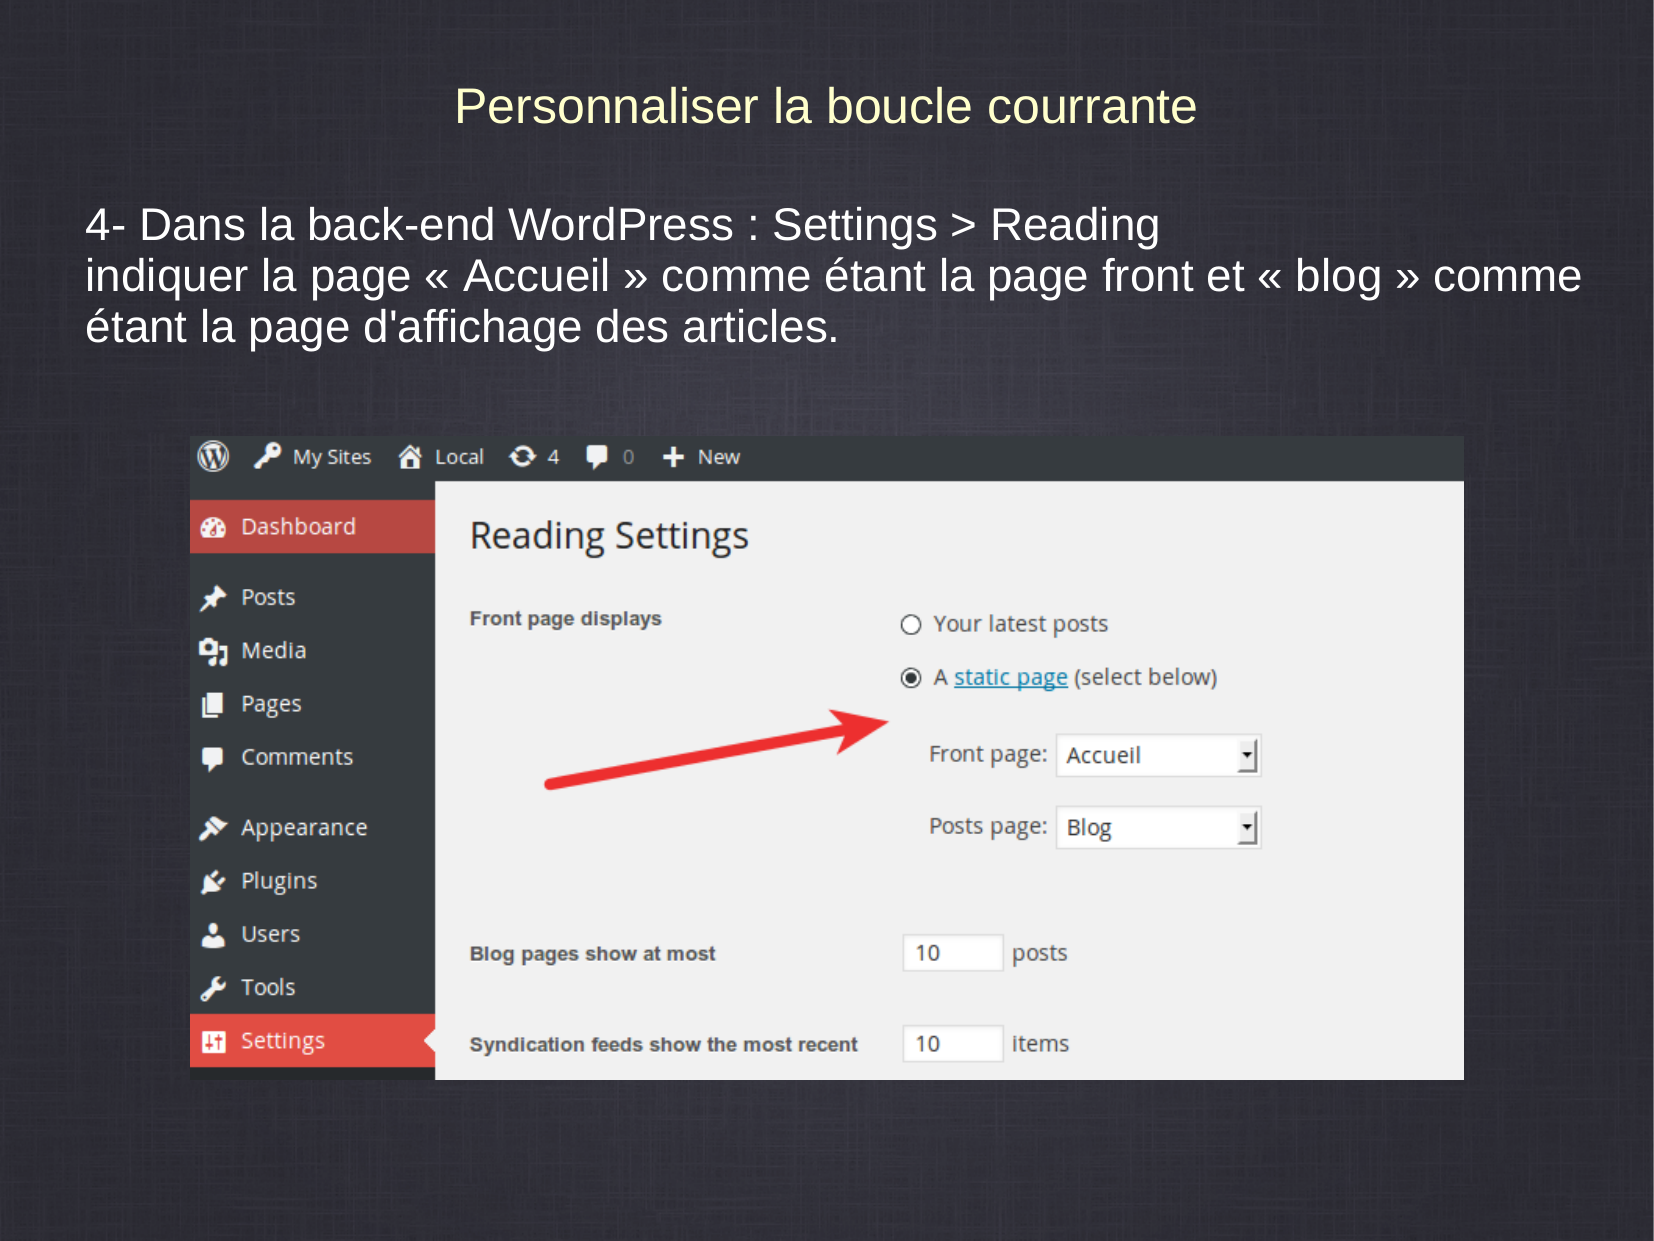

Personnaliser la boucle courrante
4- Dans la back-end WordPress : Settings > Reading
indiquer la page « Accueil » comme étant la page front et « blog » comme étant la page d'affichage des articles.